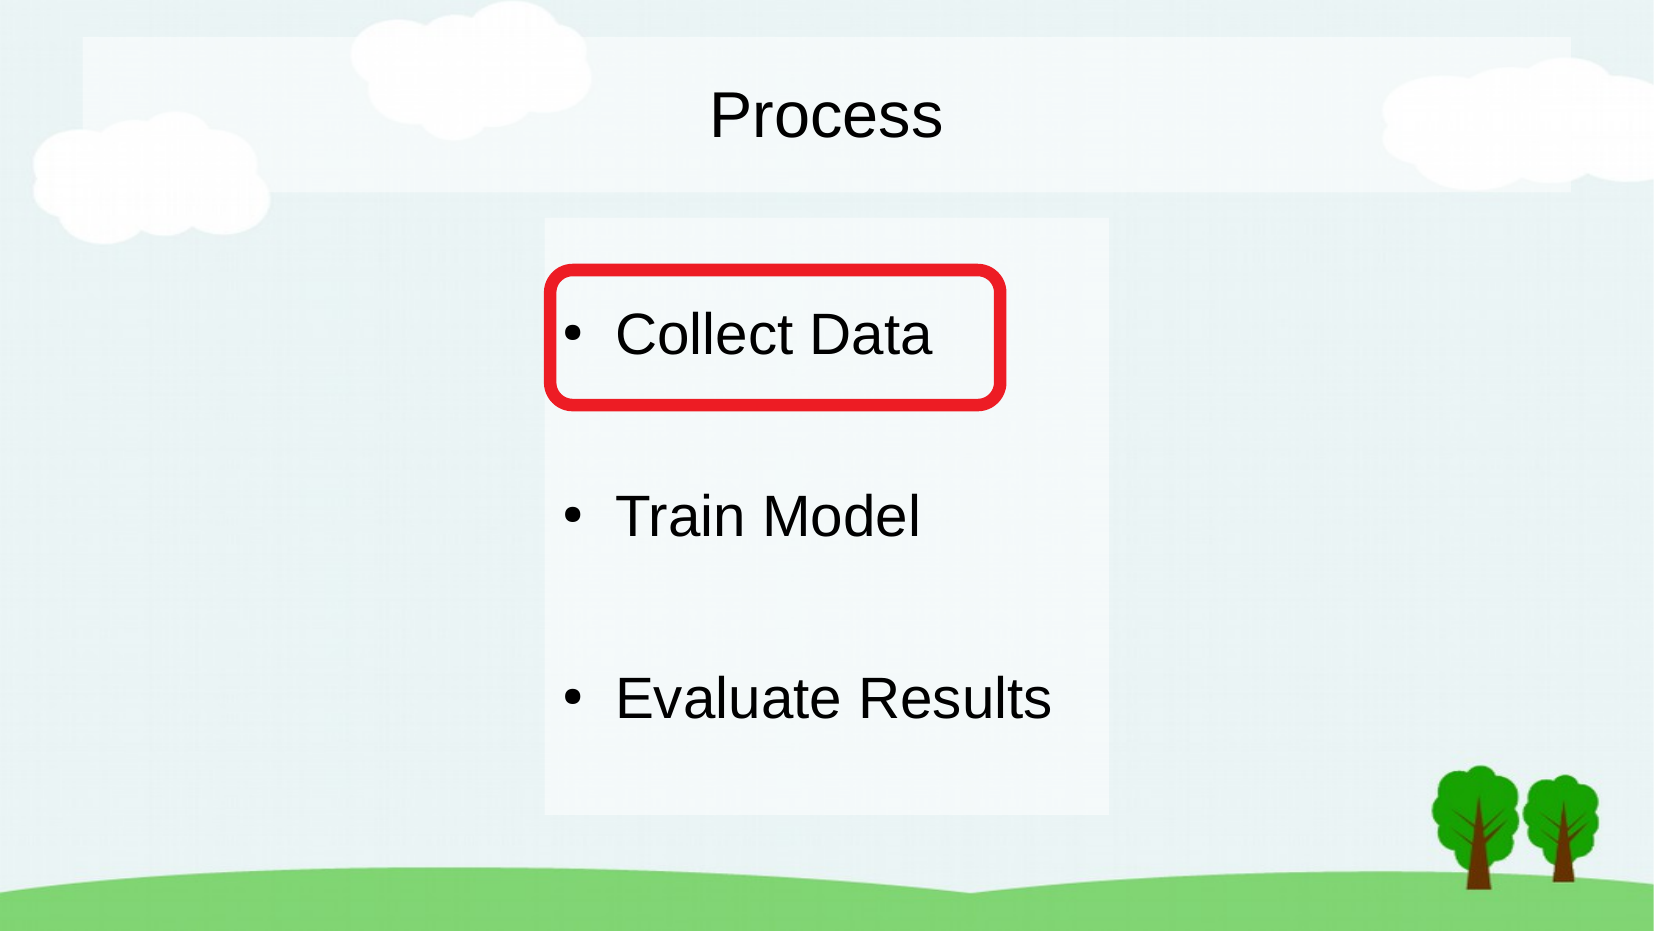

# Process
Collect Data
Train Model
Evaluate Results